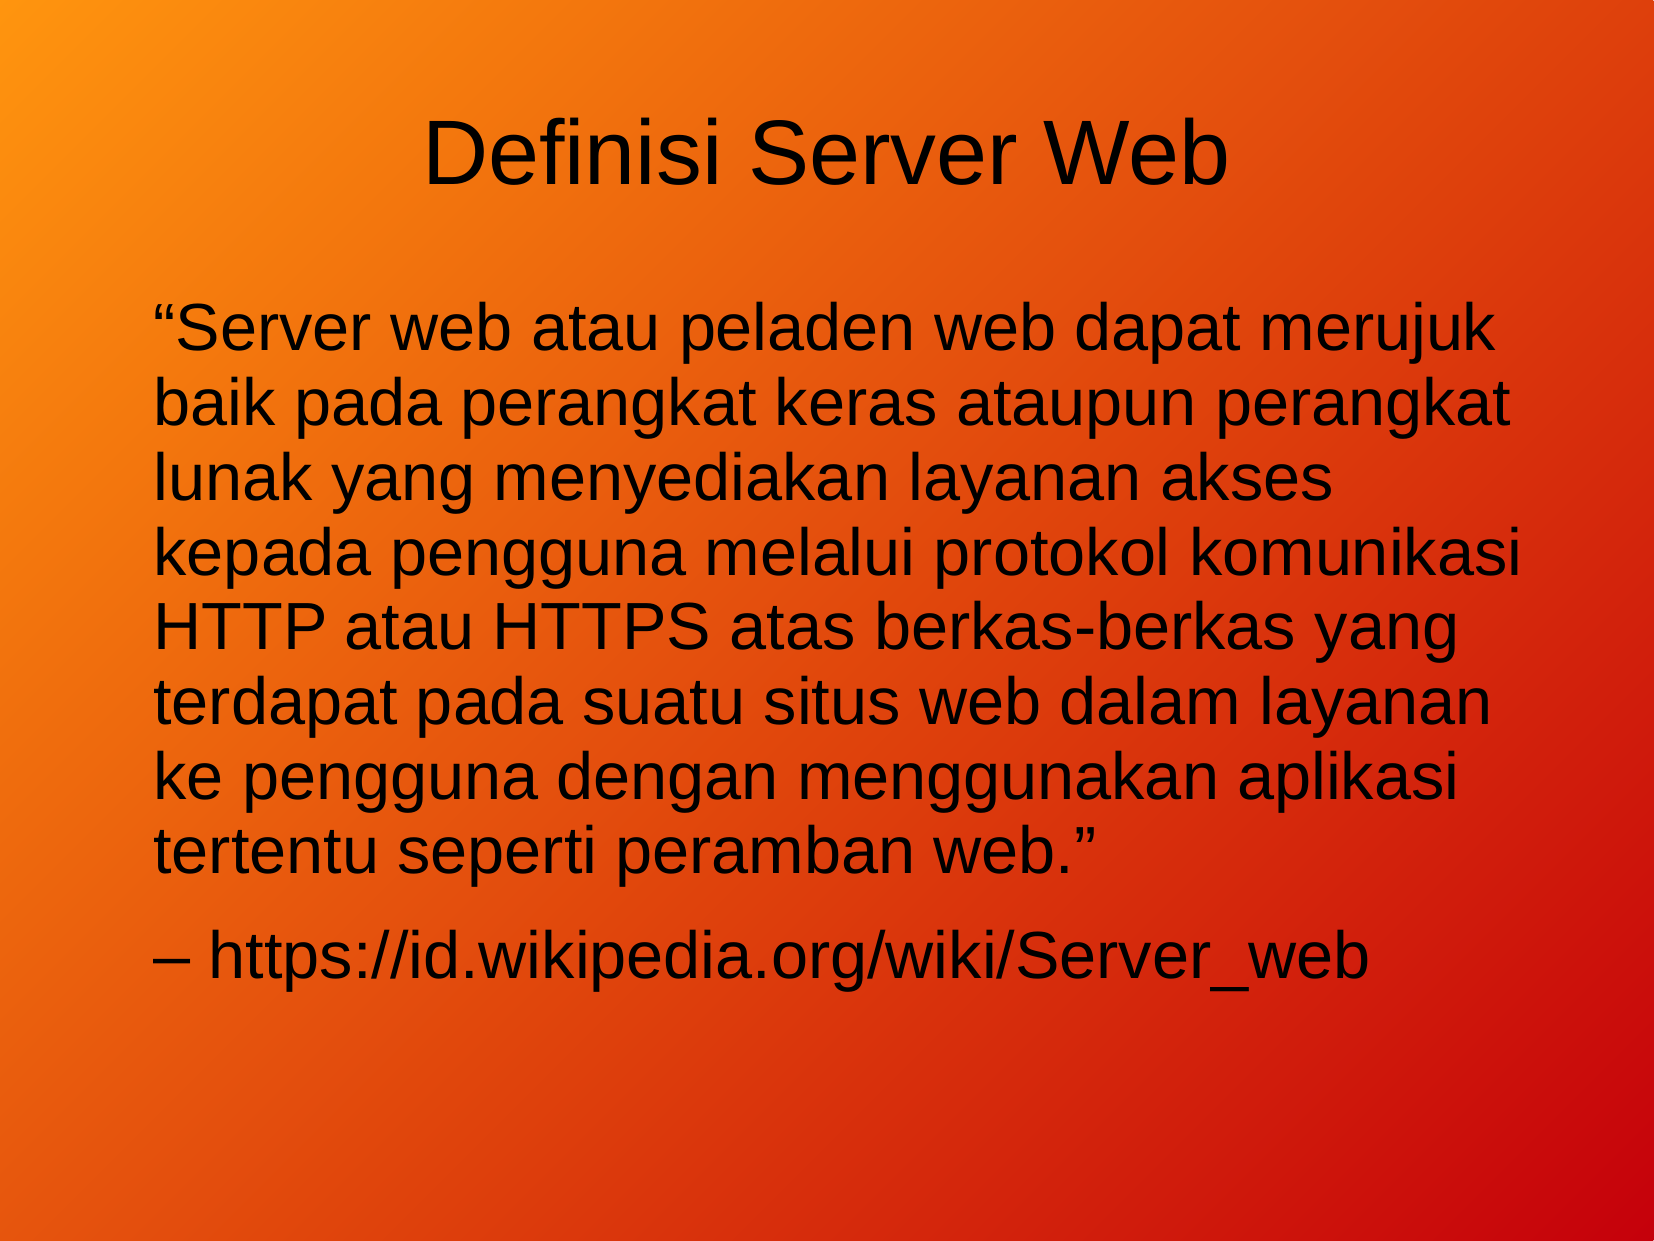

# Definisi Server Web
“Server web atau peladen web dapat merujuk baik pada perangkat keras ataupun perangkat lunak yang menyediakan layanan akses kepada pengguna melalui protokol komunikasi HTTP atau HTTPS atas berkas-berkas yang terdapat pada suatu situs web dalam layanan ke pengguna dengan menggunakan aplikasi tertentu seperti peramban web.”
– https://id.wikipedia.org/wiki/Server_web